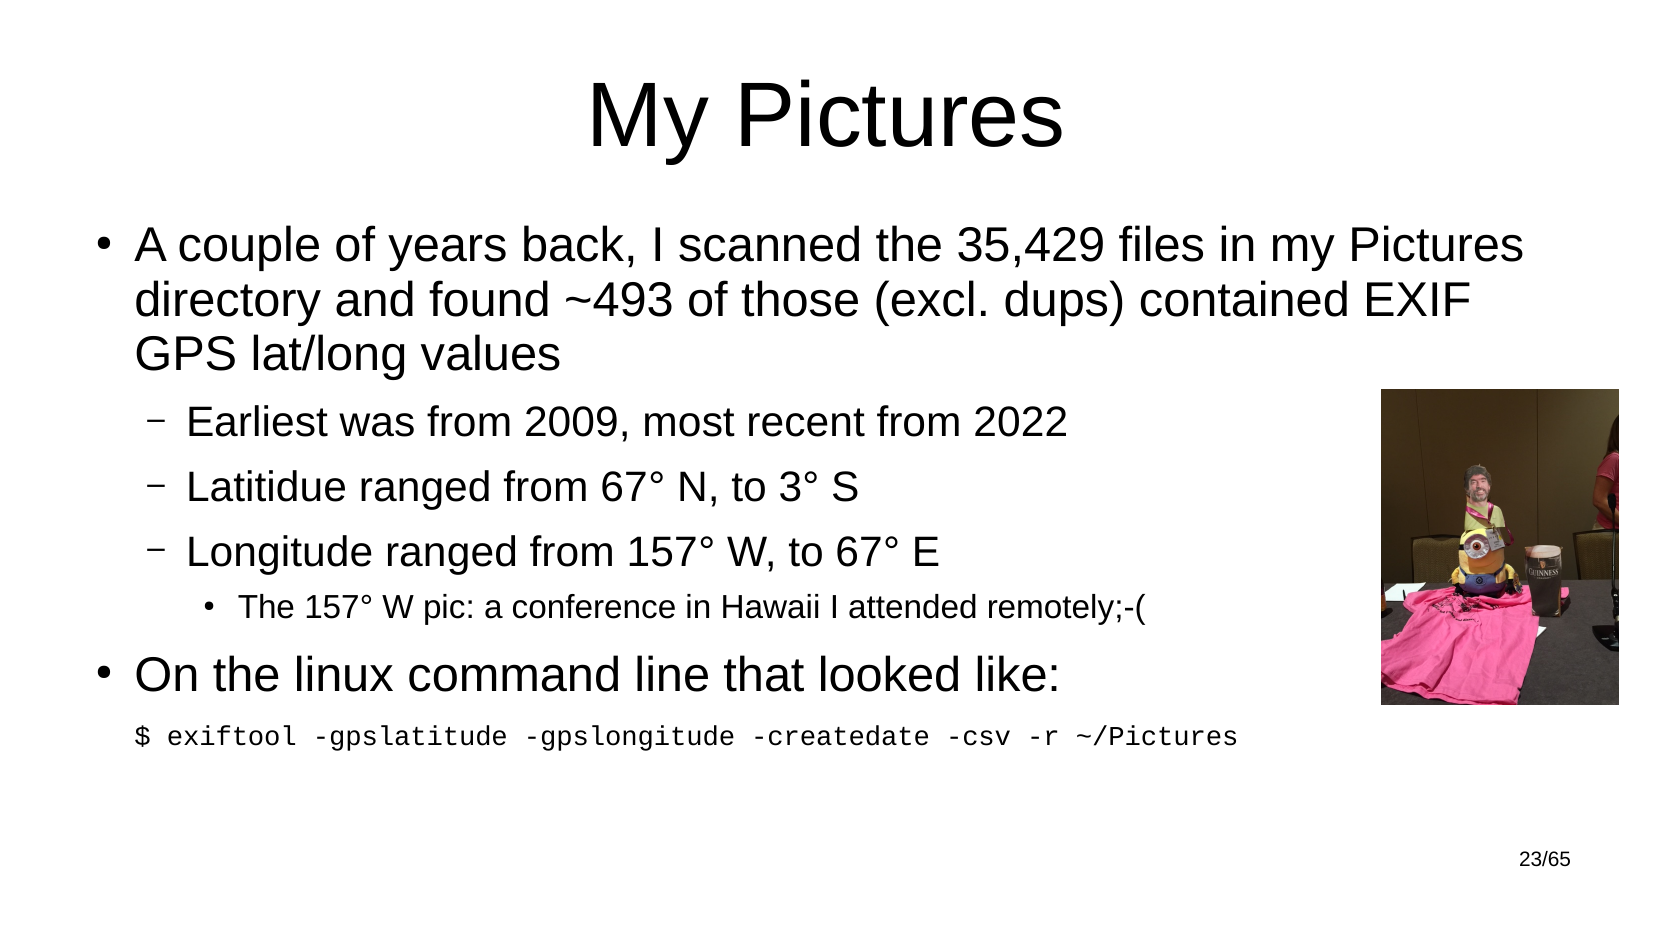

# My Pictures
A couple of years back, I scanned the 35,429 files in my Pictures directory and found ~493 of those (excl. dups) contained EXIF GPS lat/long values
Earliest was from 2009, most recent from 2022
Latitidue ranged from 67° N, to 3° S
Longitude ranged from 157° W, to 67° E
The 157° W pic: a conference in Hawaii I attended remotely;-(
On the linux command line that looked like:
$ exiftool -gpslatitude -gpslongitude -createdate -csv -r ~/Pictures
23